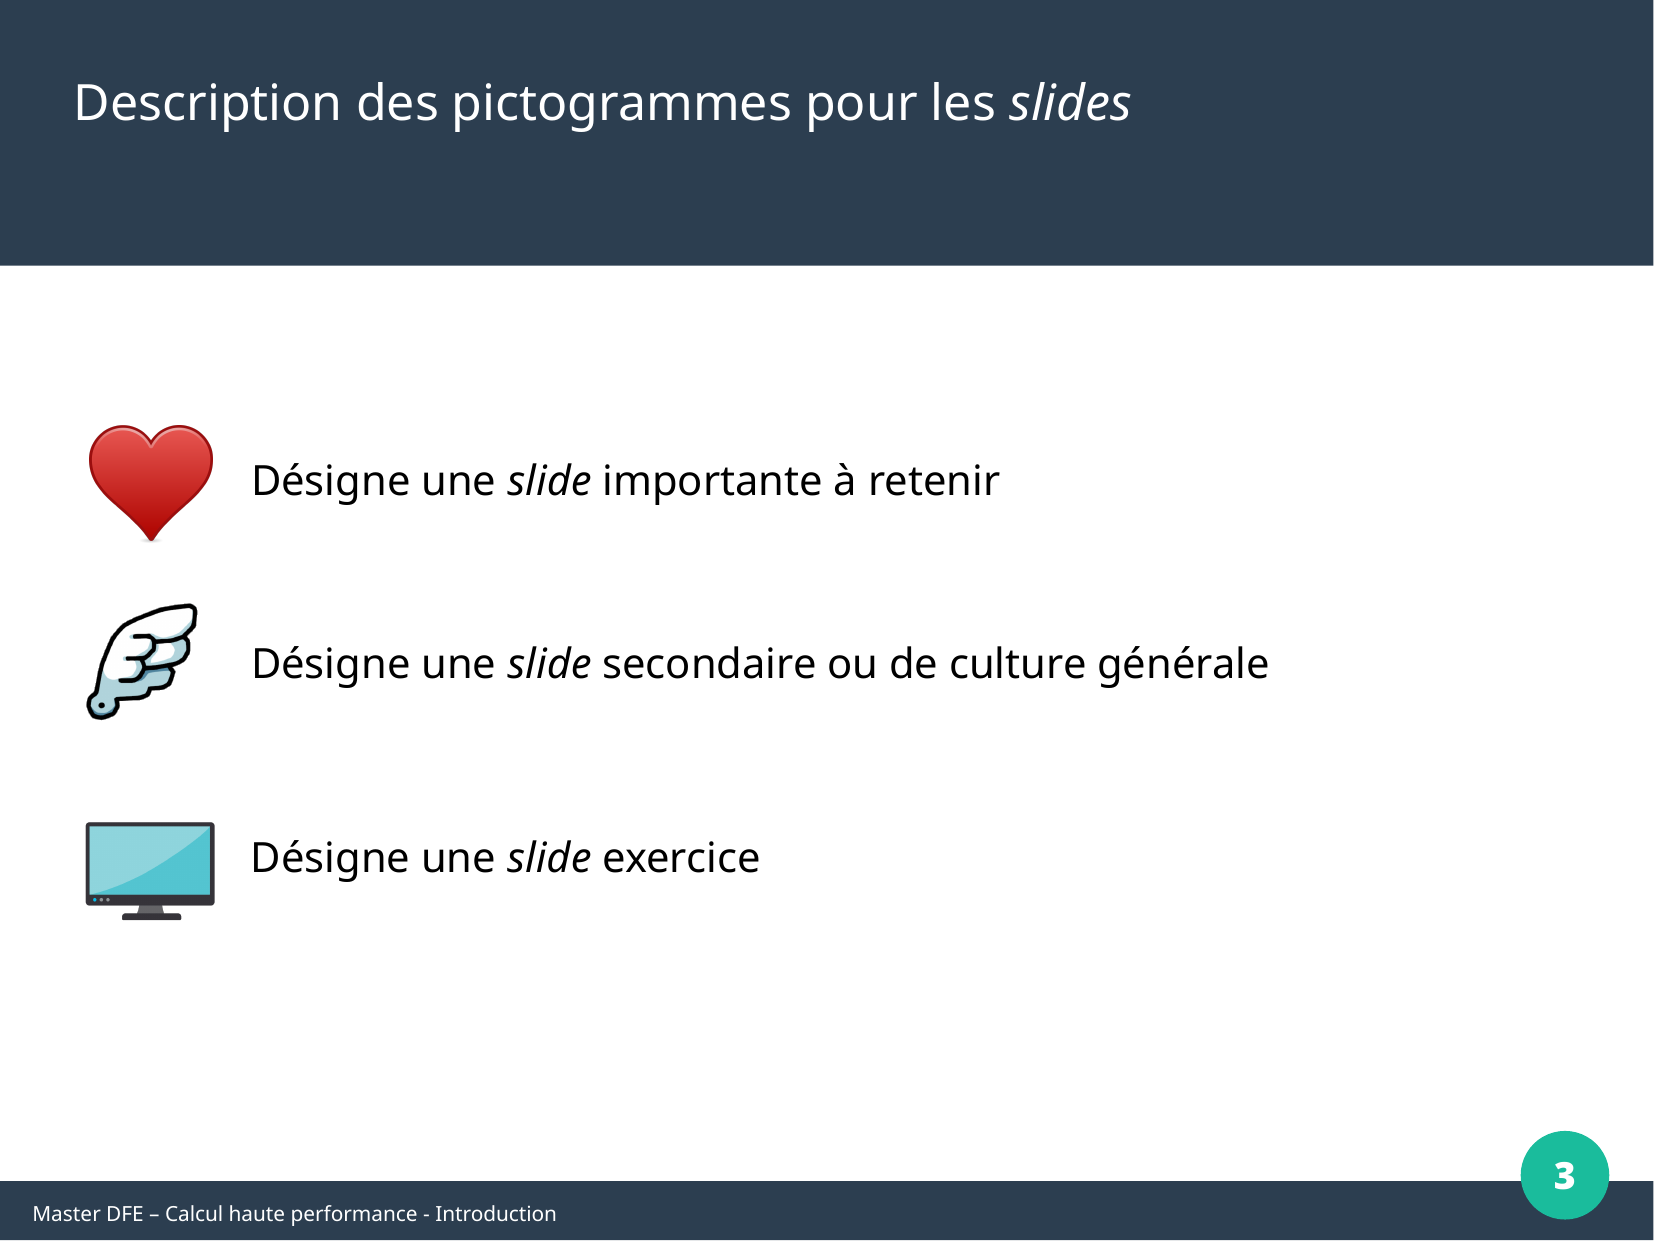

Description des pictogrammes pour les slides
Désigne une slide importante à retenir
Désigne une slide secondaire ou de culture générale
Désigne une slide exercice
3
Master DFE – Calcul haute performance - Introduction